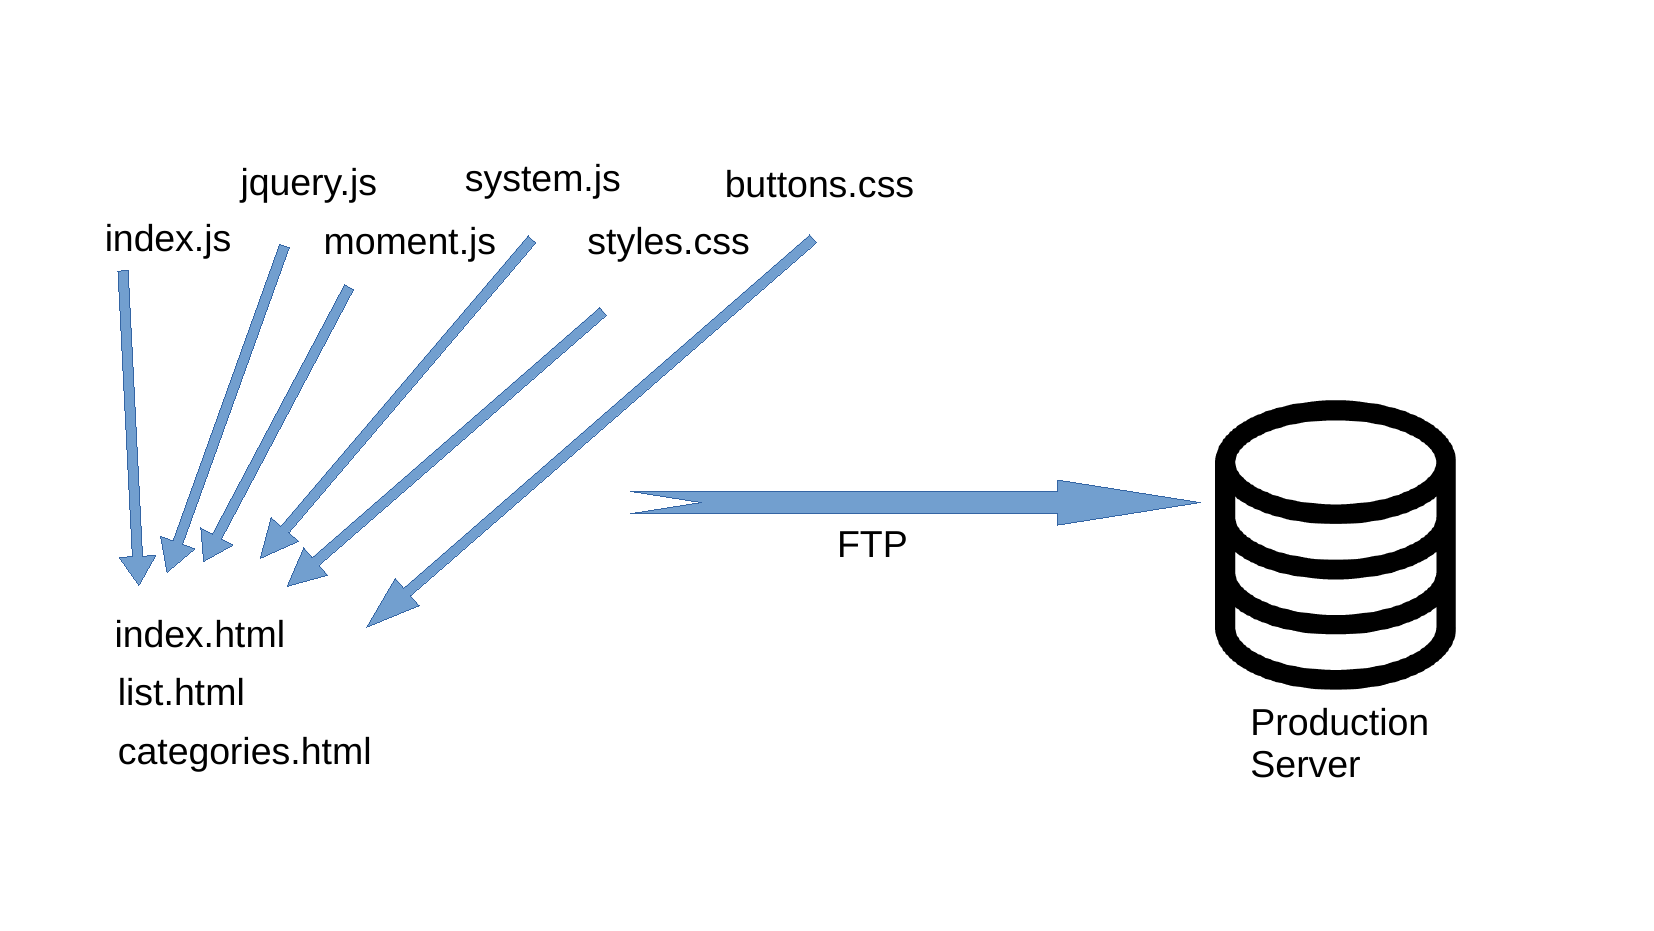

system.js
jquery.js
buttons.css
index.js
moment.js
styles.css
FTP
index.html
list.html
Production
Server
categories.html